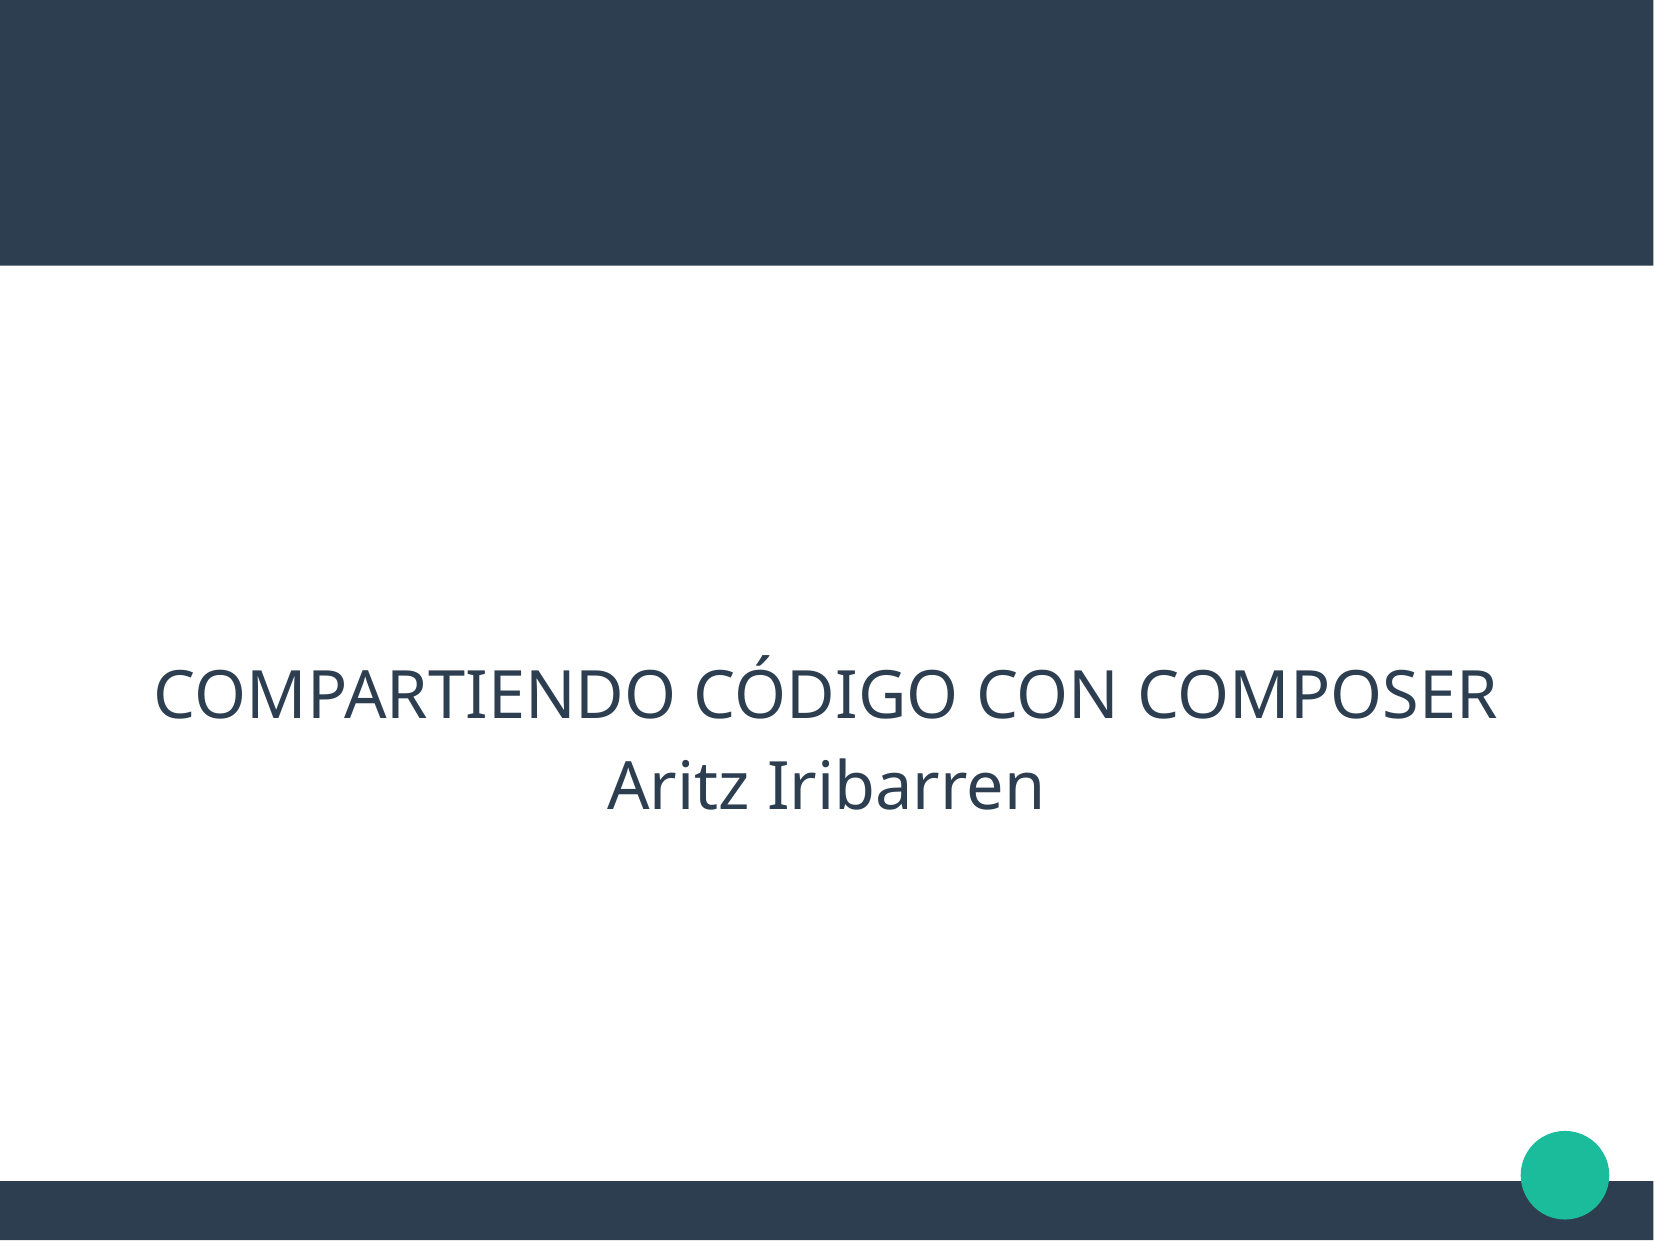

#
COMPARTIENDO CÓDIGO CON COMPOSER
Aritz Iribarren